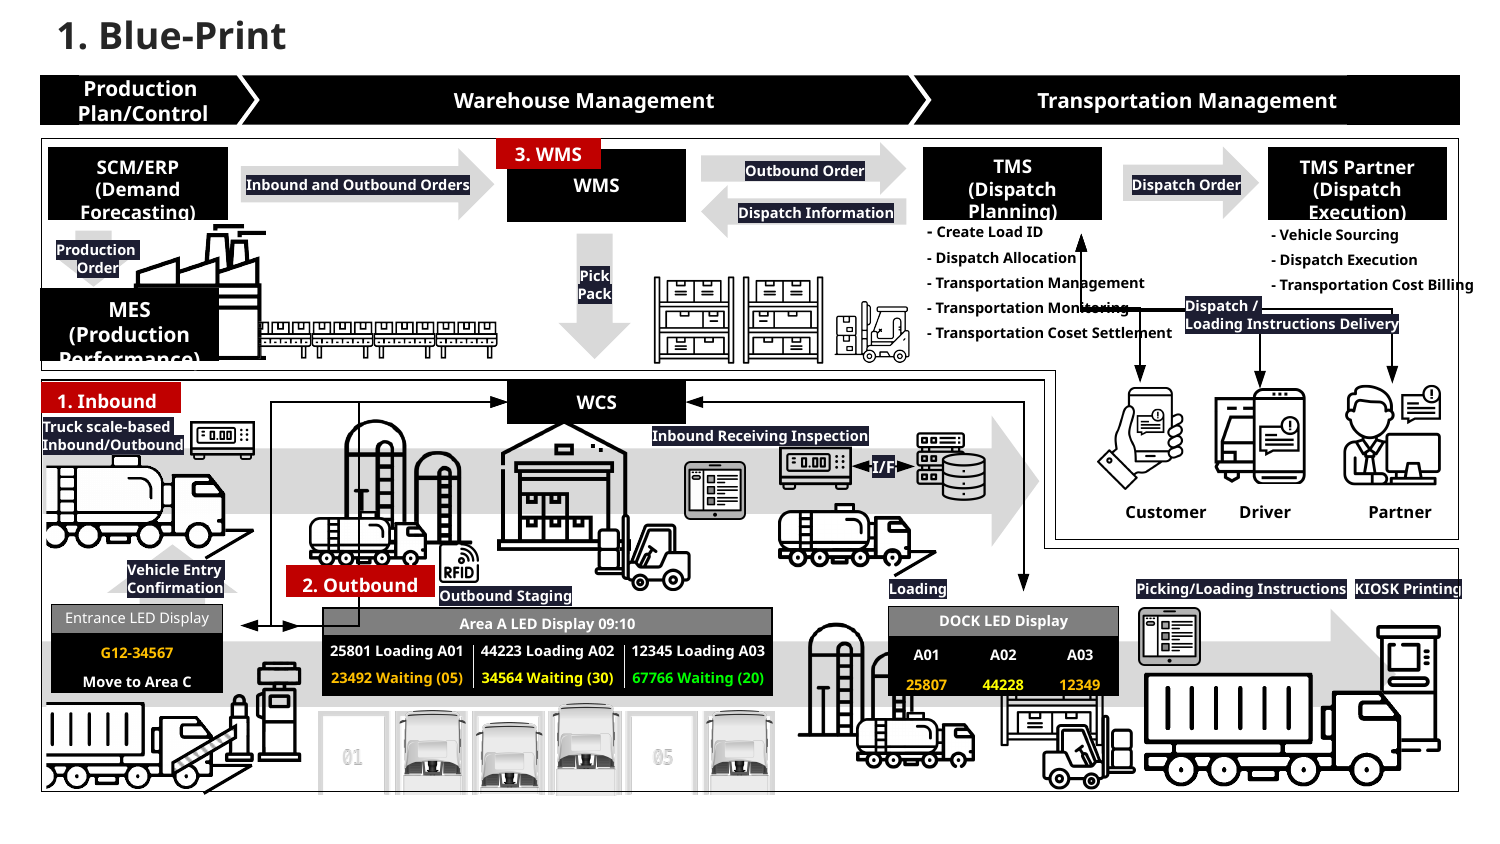

ㅍ
# 1. Blue-Print
Production
Plan/Control
Warehouse Management
Transportation Management
3. WMS
TMS
(Dispatch Planning)
SCM/ERP
(Demand Forecasting)
TMS Partner
(Dispatch Execution)
WMS
Outbound Order
Dispatch Order
Inbound and Outbound Orders
Dispatch Information
- Create Load ID
- Dispatch Allocation
- Transportation Management
- Transportation Monitoring
- Transportation Coset Settlement
- Vehicle Sourcing
- Dispatch Execution
- Transportation Cost Billing
Production
Order
Pick
Pack
MES
(Production Performance)
Dispatch /
Loading Instructions Delivery
WCS
1. Inbound
Truck scale-based
Inbound/Outbound
Inbound Receiving Inspection
I/F
Customer
Driver
Partner
Vehicle Entry
Confirmation
2. Outbound
Loading
Picking/Loading Instructions
KIOSK Printing
Outbound Staging
Entrance LED Display
G12-34567
Move to Area C
DOCK LED Display
A01
A02
A03
25807
44228
12349
Area A LED Display 09:10
25801 Loading A01
44223 Loading A02
12345 Loading A03
23492 Waiting (05)
34564 Waiting (30)
67766 Waiting (20)